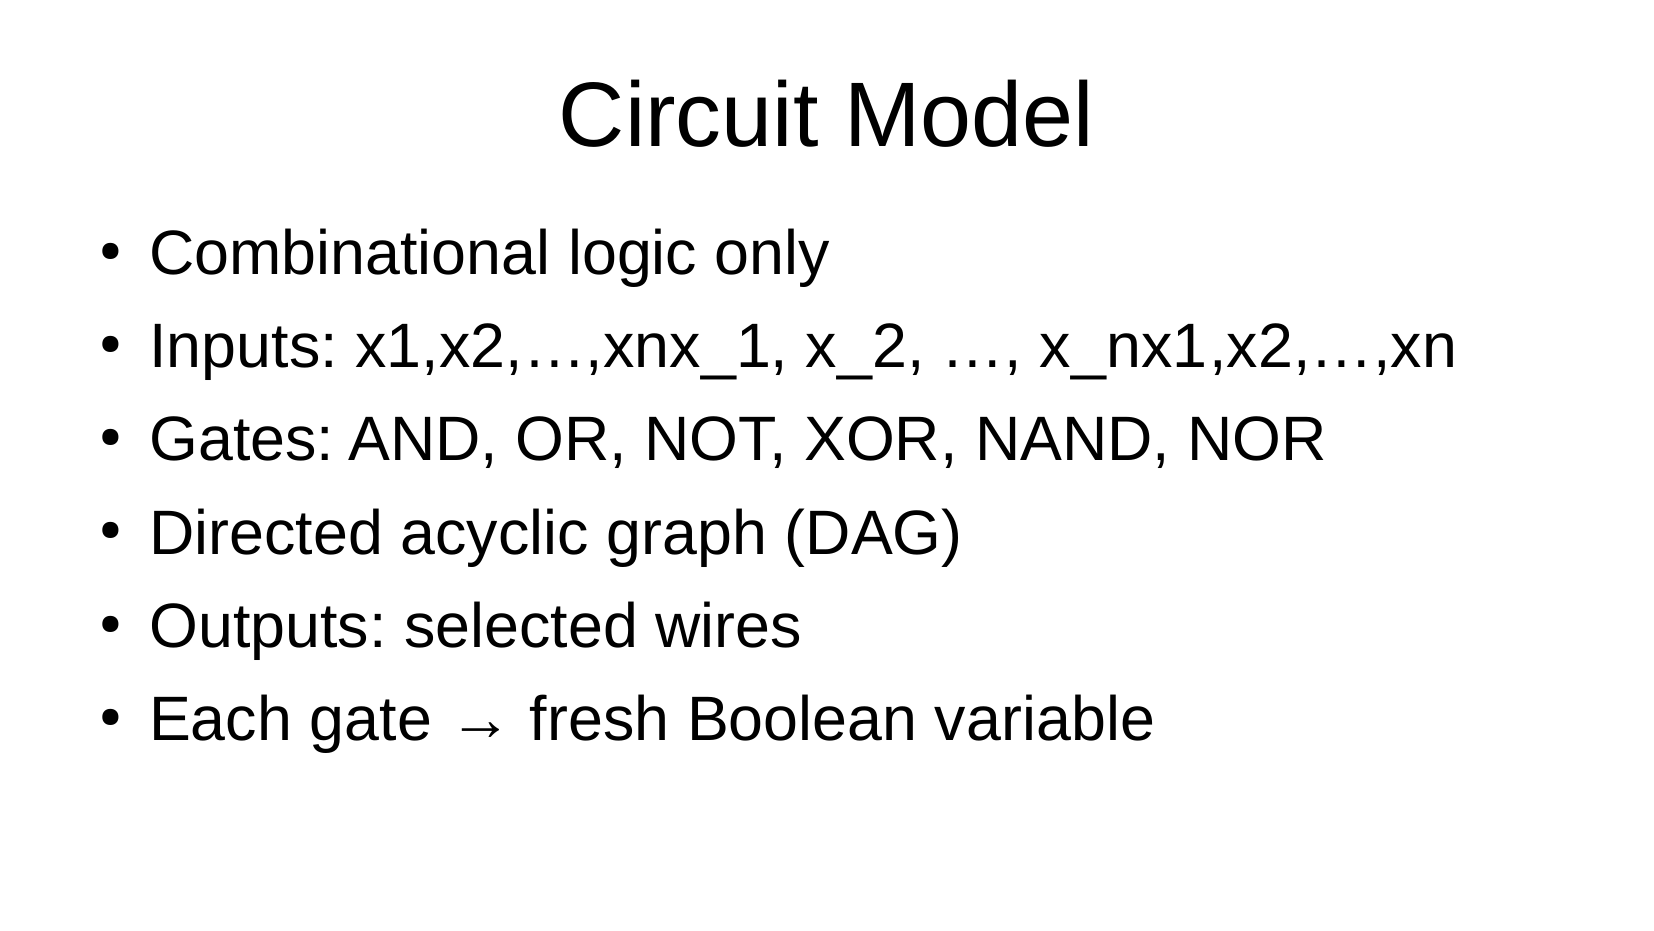

# Circuit Model
Combinational logic only
Inputs: x1,x2,…,xnx_1, x_2, …, x_nx1​,x2​,…,xn​
Gates: AND, OR, NOT, XOR, NAND, NOR
Directed acyclic graph (DAG)
Outputs: selected wires
Each gate → fresh Boolean variable